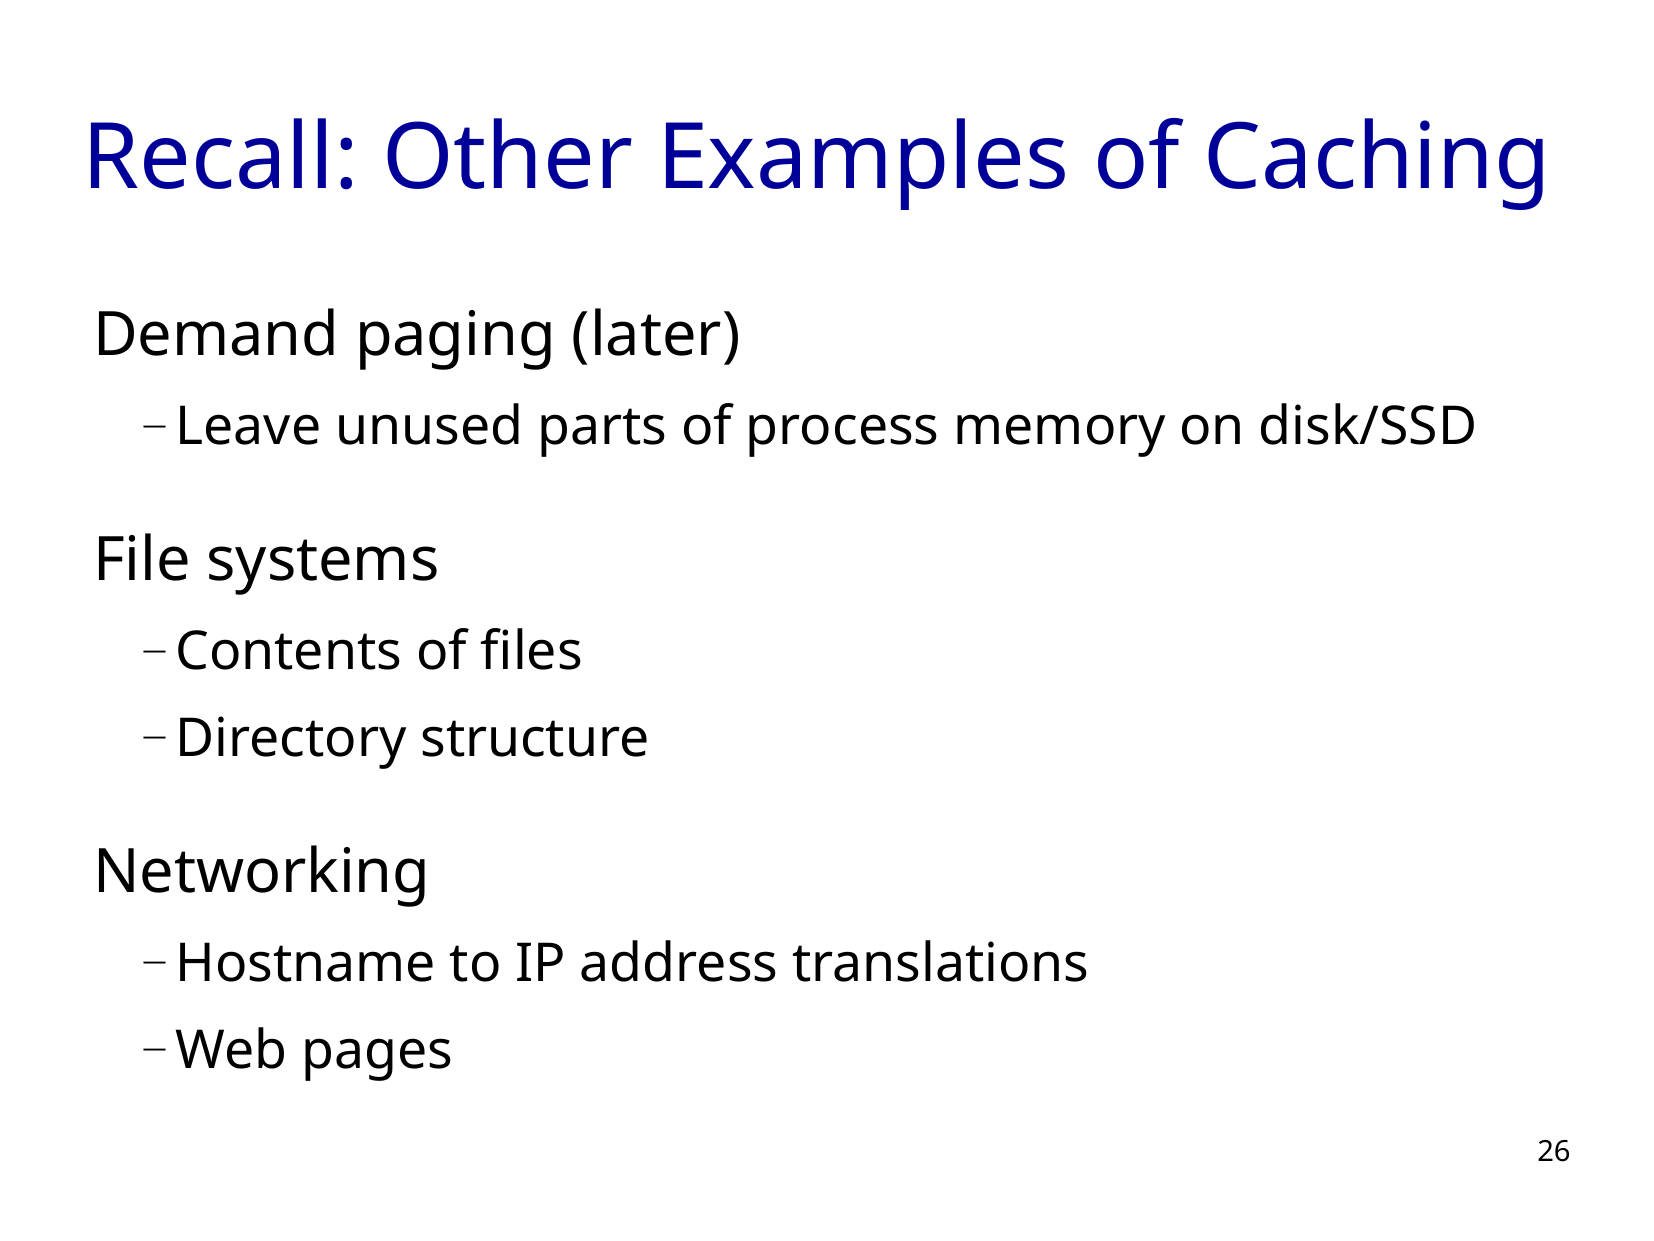

# Recall: Other Examples of Caching
Demand paging (later)
Leave unused parts of process memory on disk/SSD
File systems
Contents of files
Directory structure
Networking
Hostname to IP address translations
Web pages
26